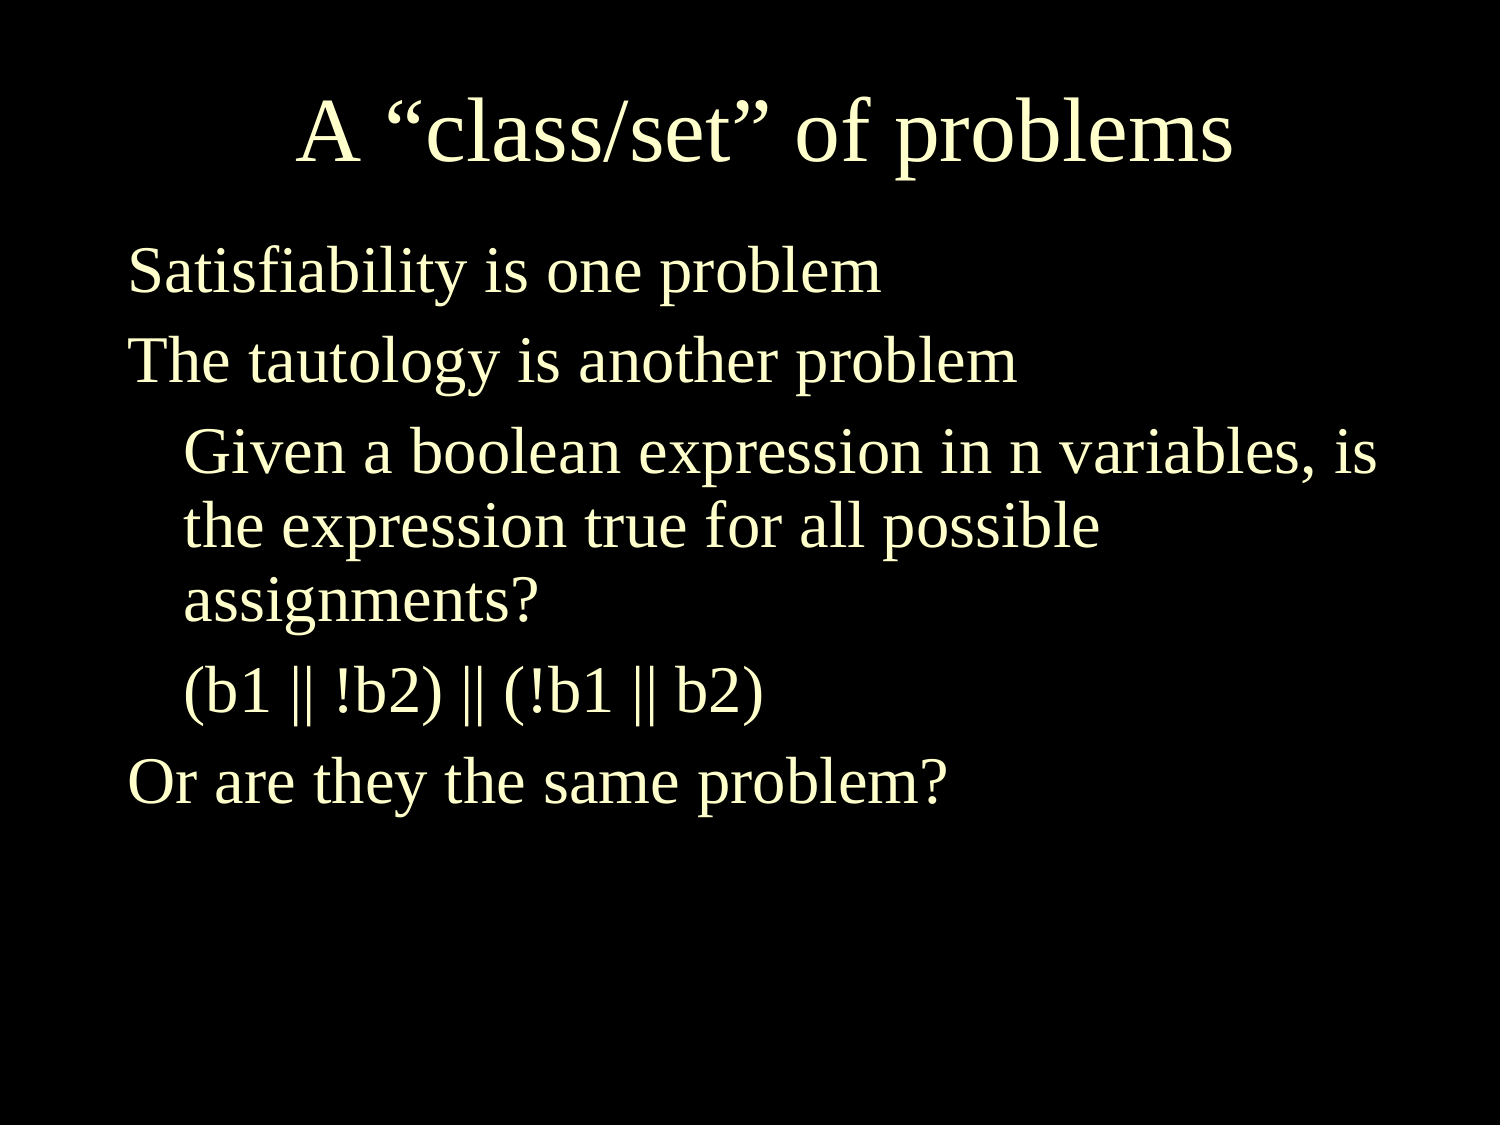

# A “class/set” of problems
Satisfiability is one problem
The tautology is another problem
	Given a boolean expression in n variables, is the expression true for all possible assignments?
	(b1 || !b2) || (!b1 || b2)
Or are they the same problem?